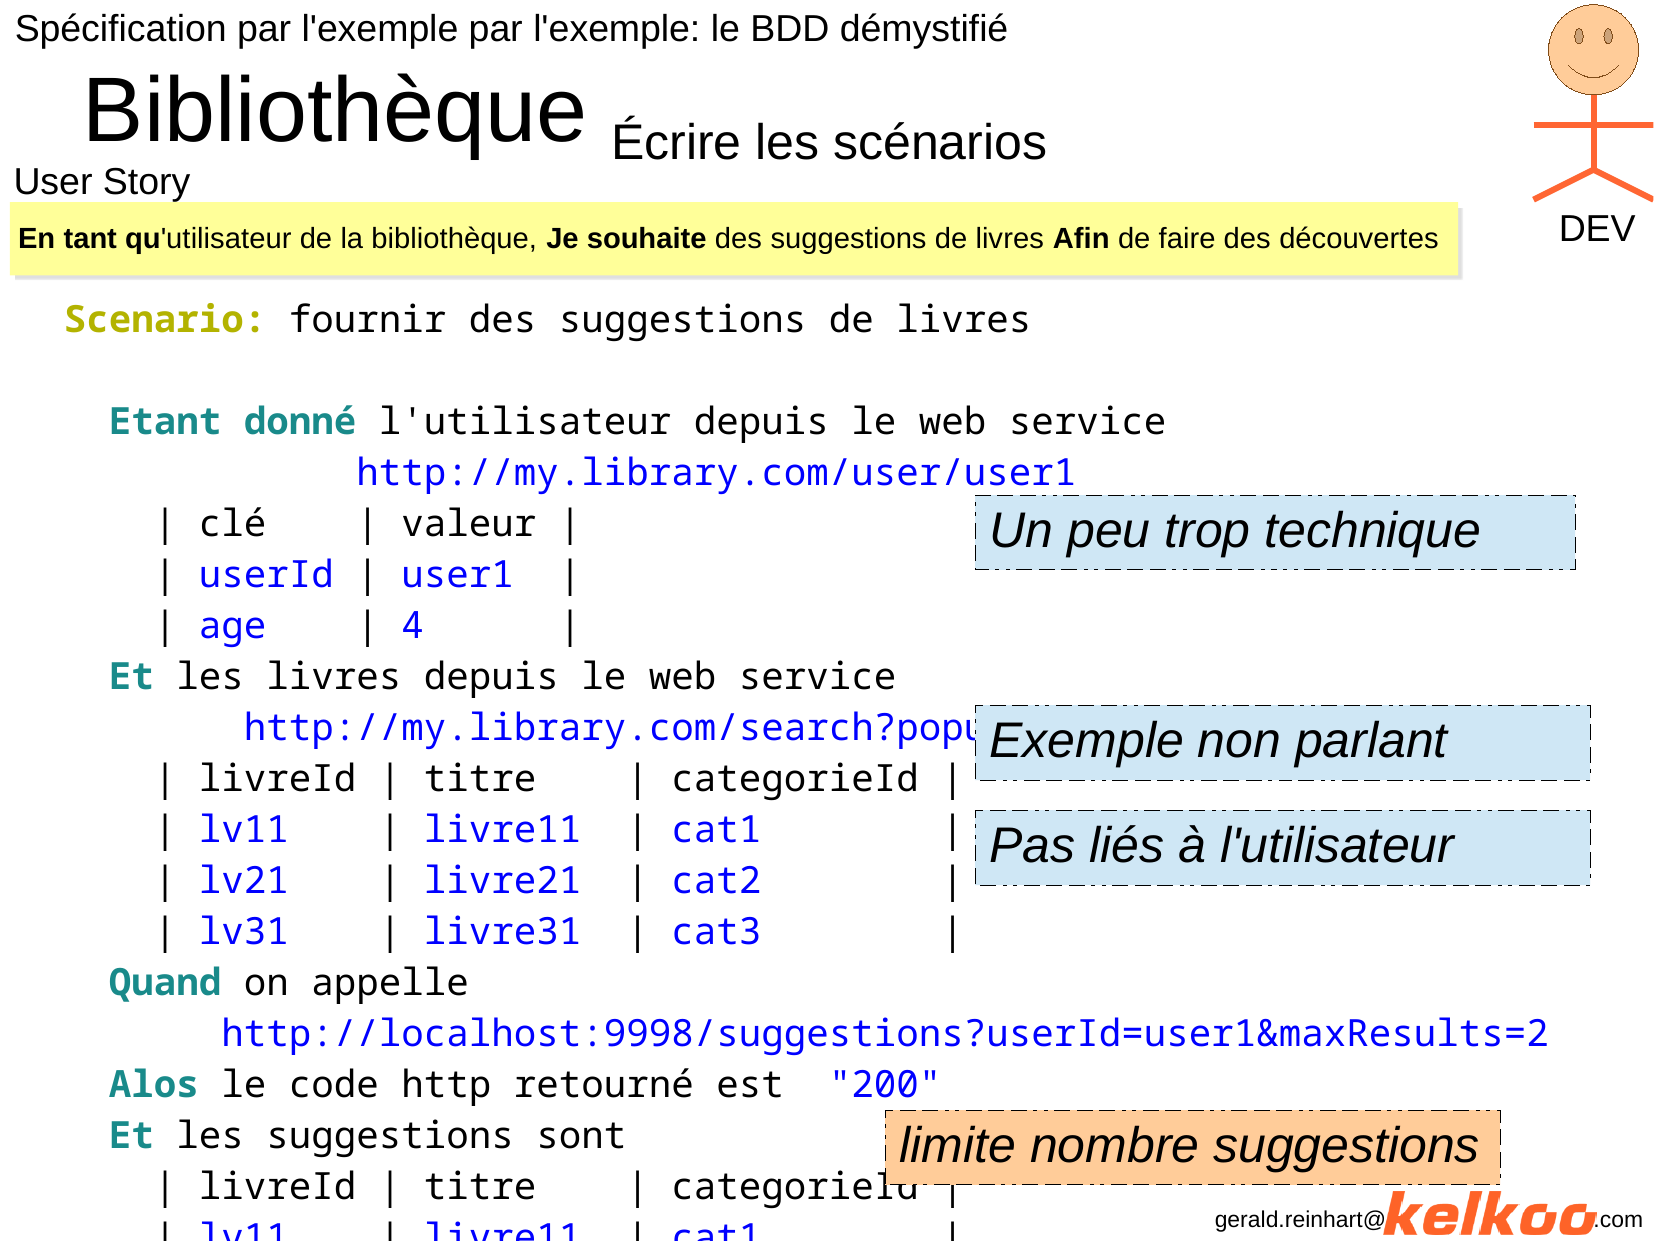

Spécification par l'exemple par l'exemple: le BDD démystifié
Bibliothèque
Écrire les scénarios
 DEV
User Story
 En tant qu'utilisateur de la bibliothèque, Je souhaite des suggestions de livres Afin de faire des découvertes
 Scenario: fournir des suggestions de livres
 Etant donné l'utilisateur depuis le web service
 http://my.library.com/user/user1
 | clé | valeur |
 | userId | user1 |
 | age | 4 |
 Et les livres depuis le web service
 http://my.library.com/search?popular=true&available=true
 | livreId | titre | categorieId |
 | lv11 | livre11 | cat1 |
 | lv21 | livre21 | cat2 |
 | lv31 | livre31 | cat3 |
 Quand on appelle
 http://localhost:9998/suggestions?userId=user1&maxResults=2
 Alos le code http retourné est "200"
 Et les suggestions sont
 | livreId | titre | categorieId |
 | lv11 | livre11 | cat1 |
 | lv21 | livre21 | cat2 |
Un peu trop technique
Exemple non parlant
Pas liés à l'utilisateur
limite nombre suggestions
 gerald.reinhart@ .com